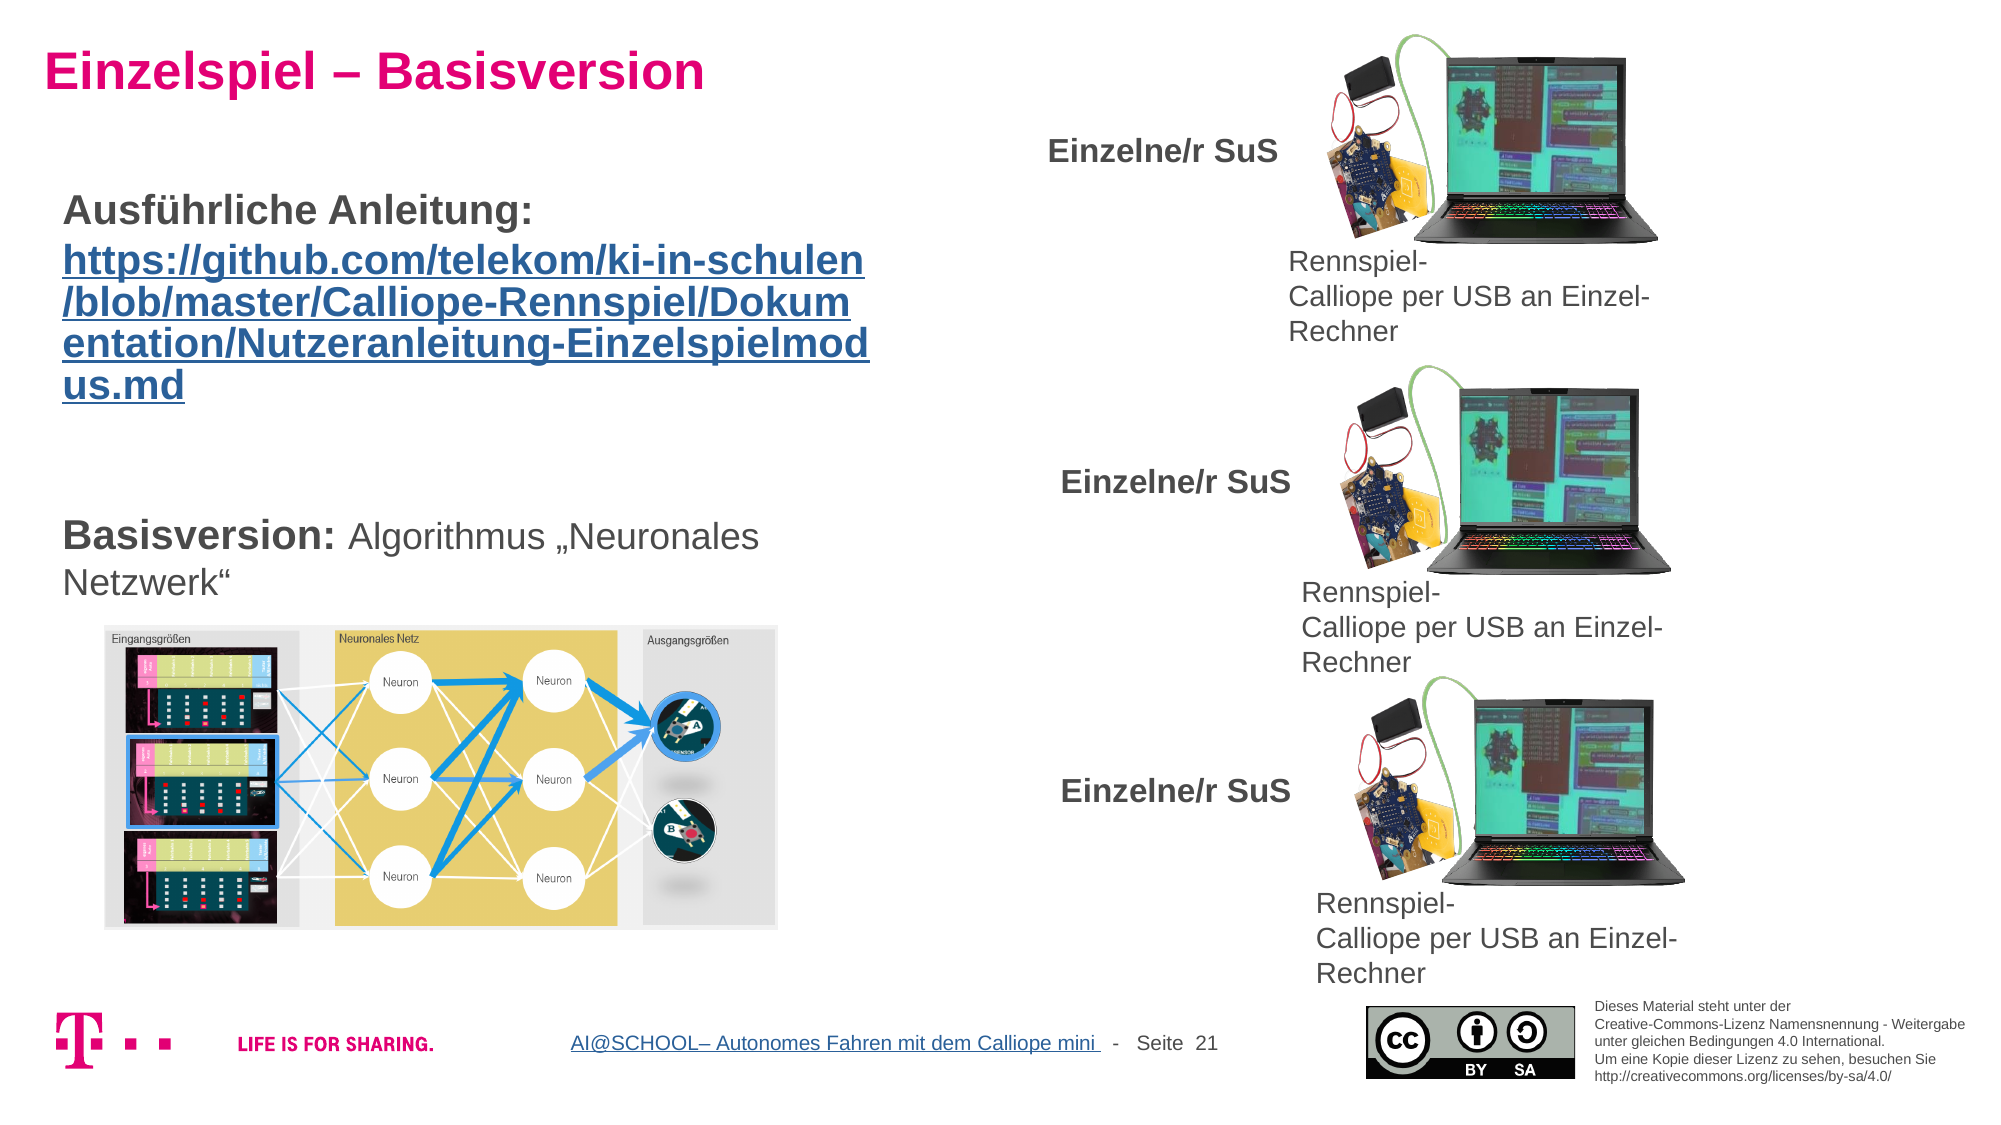

Einzelspiel – Basisversion
Einzelne/r SuS
Ausführliche Anleitung:
https://github.com/telekom/ki-in-schulen/blob/master/Calliope-Rennspiel/Dokumentation/Nutzeranleitung-Einzelspielmodus.md
Basisversion: Algorithmus „Neuronales Netzwerk“
Rennspiel-
Calliope per USB an Einzel-Rechner
Einzelne/r SuS
Rennspiel-
Calliope per USB an Einzel-Rechner
Einzelne/r SuS
Rennspiel-
Calliope per USB an Einzel-Rechner